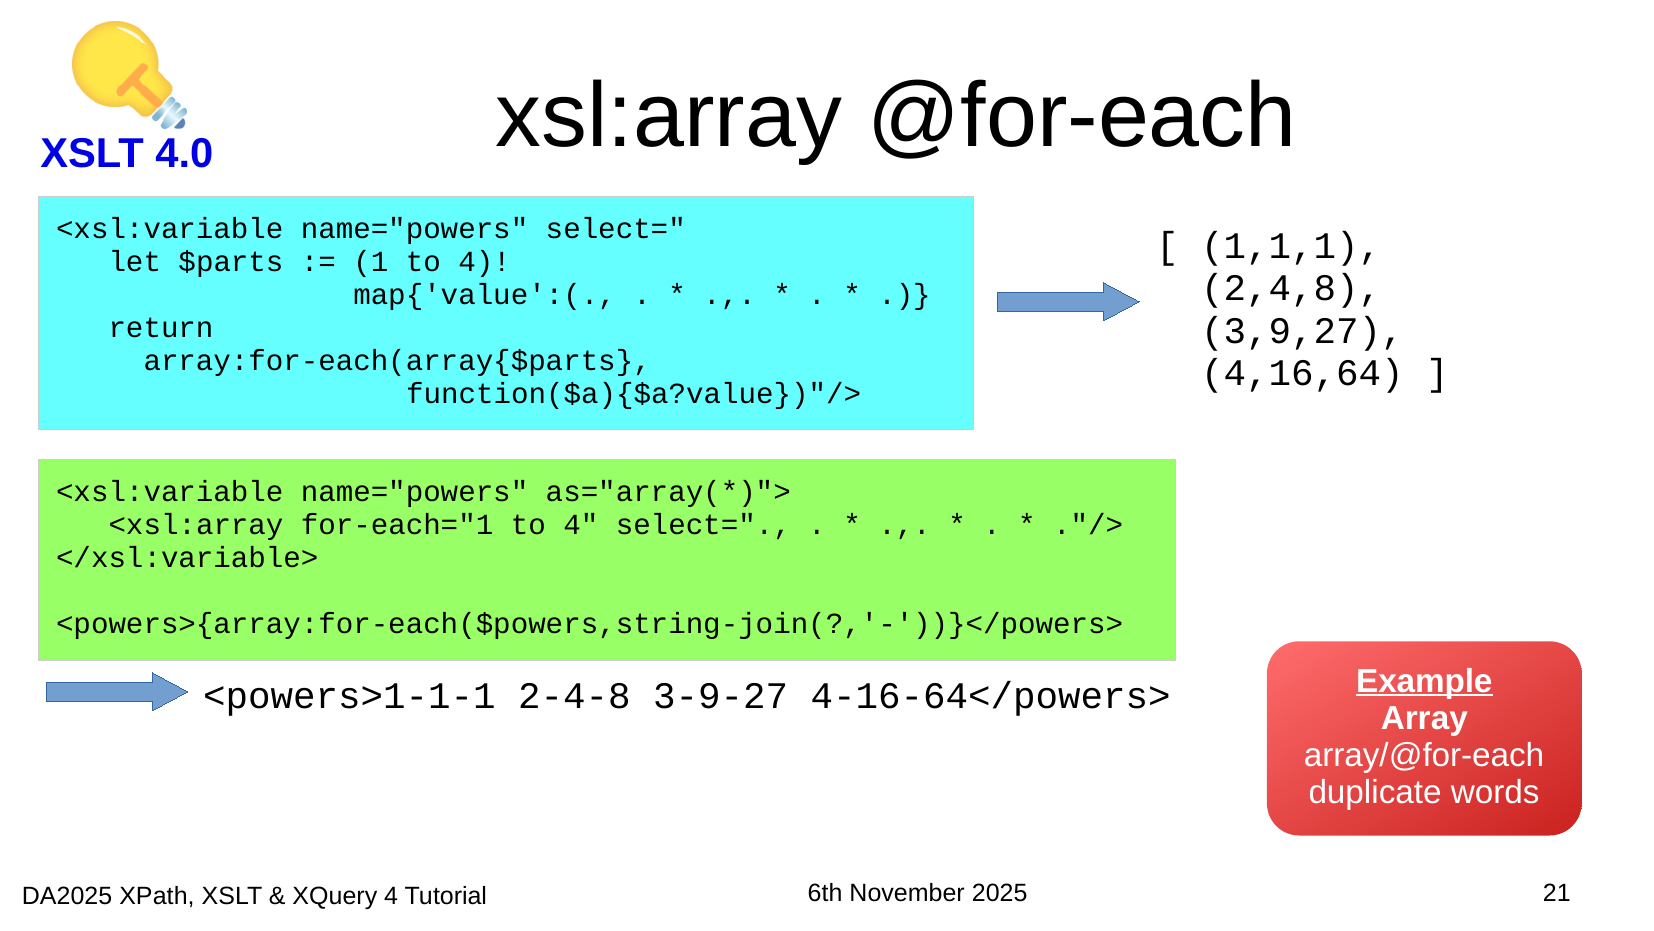

# xsl:array @for-each
<xsl:variable name="powers" select="
 let $parts := (1 to 4)!
 map{'value':(., . * .,. * . * .)}
 return
 array:for-each(array{$parts},
 function($a){$a?value})"/>
[ (1,1,1),
 (2,4,8),
 (3,9,27),
 (4,16,64) ]
<xsl:variable name="powers" as="array(*)">
 <xsl:array for-each="1 to 4" select="., . * .,. * . * ."/>
</xsl:variable>
<powers>{array:for-each($powers,string-join(?,'-'))}</powers>
Example
Array
array/@for-each
duplicate words
<powers>1-1-1 2-4-8 3-9-27 4-16-64</powers>
21
6th November 2025
DA2025 XPath, XSLT & XQuery 4 Tutorial